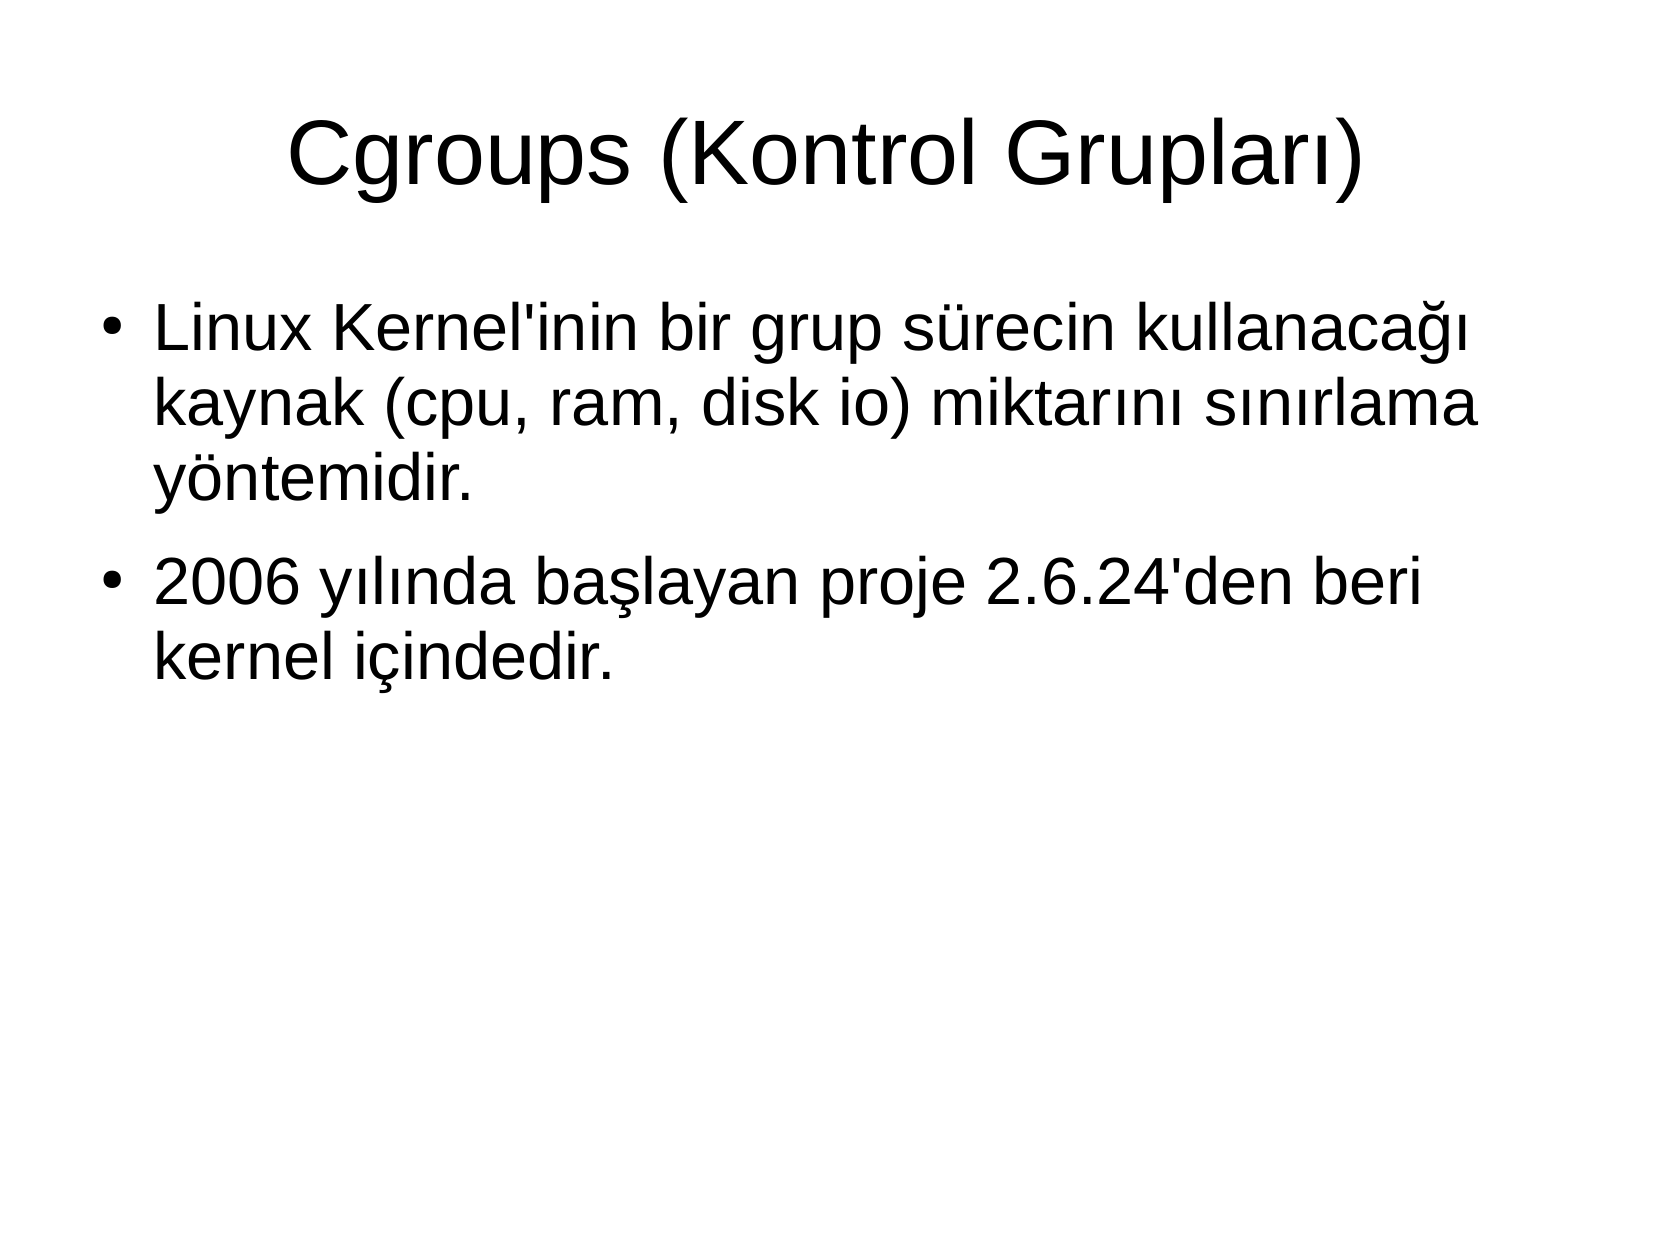

# Cgroups (Kontrol Grupları)
Linux Kernel'inin bir grup sürecin kullanacağı kaynak (cpu, ram, disk io) miktarını sınırlama yöntemidir.
2006 yılında başlayan proje 2.6.24'den beri kernel içindedir.